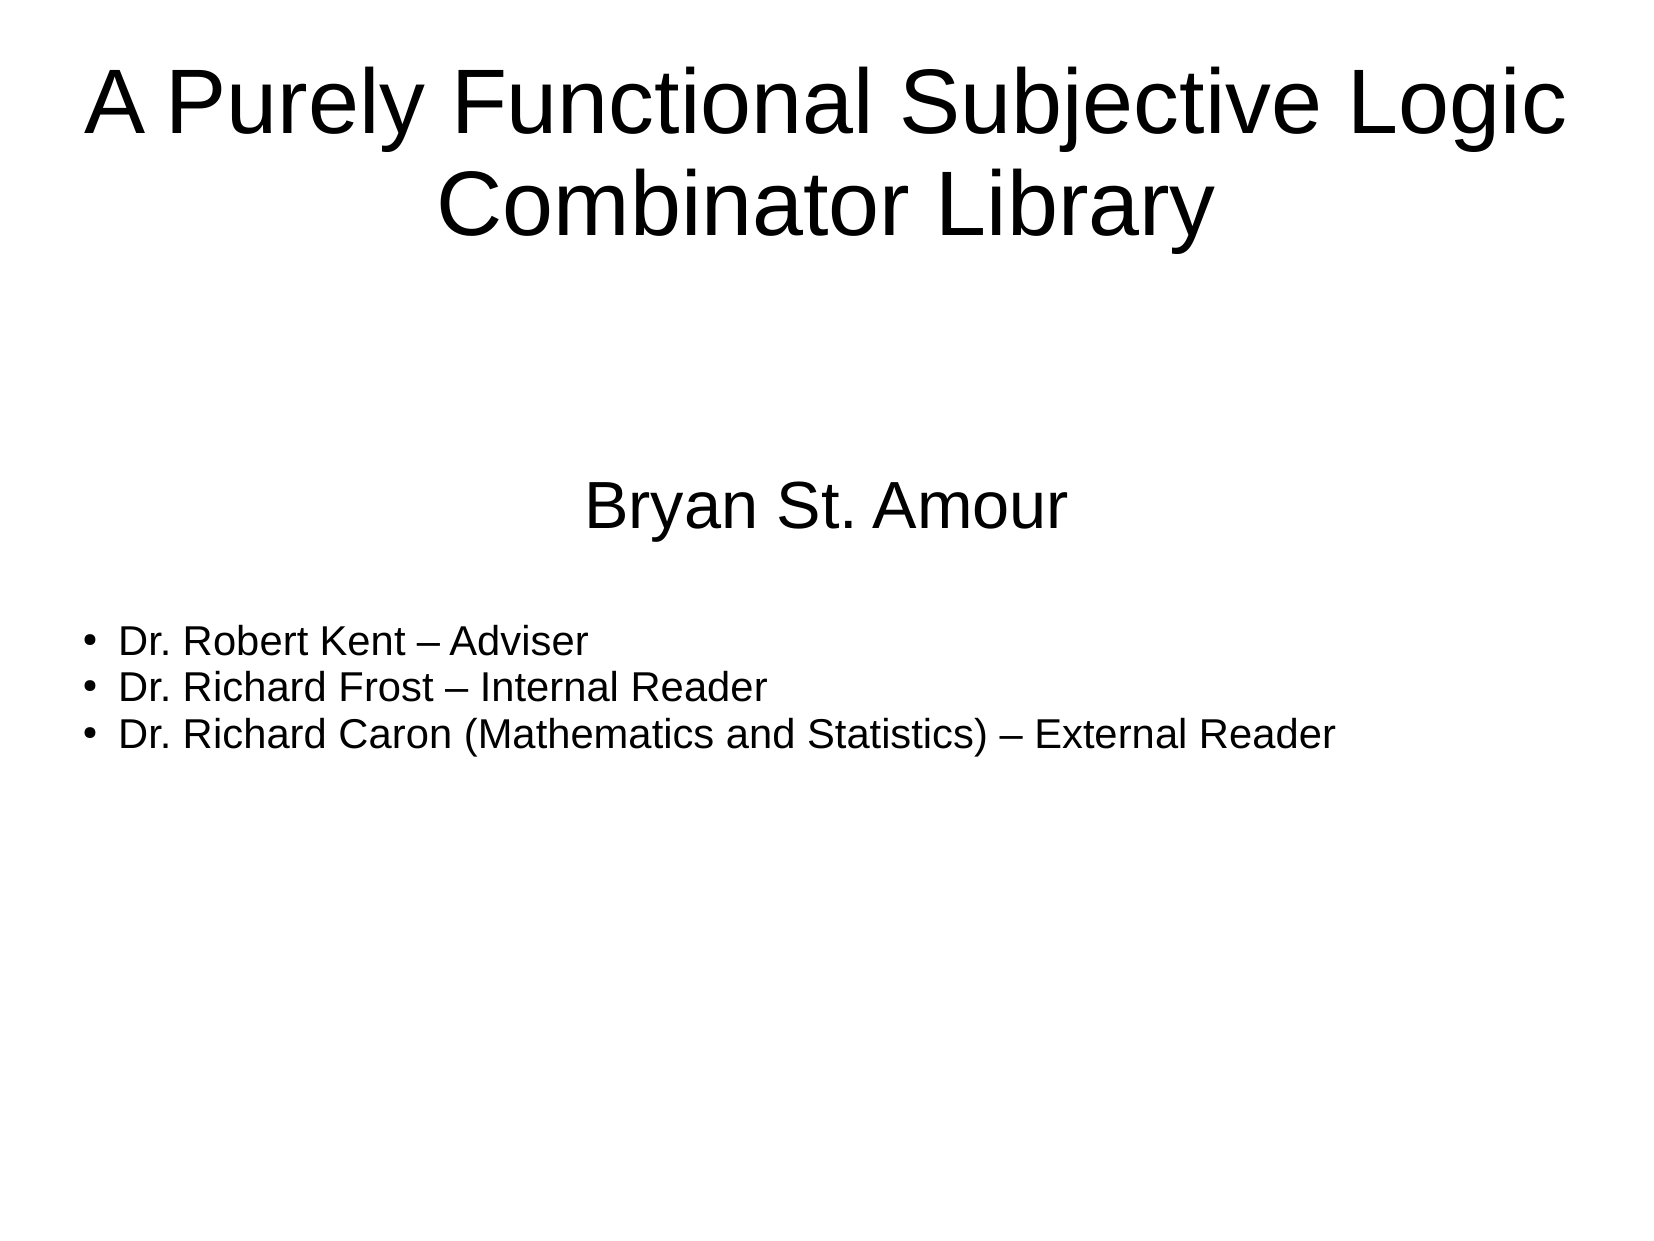

# A Purely Functional Subjective Logic Combinator Library
Bryan St. Amour
Dr. Robert Kent – Adviser
Dr. Richard Frost – Internal Reader
Dr. Richard Caron (Mathematics and Statistics) – External Reader